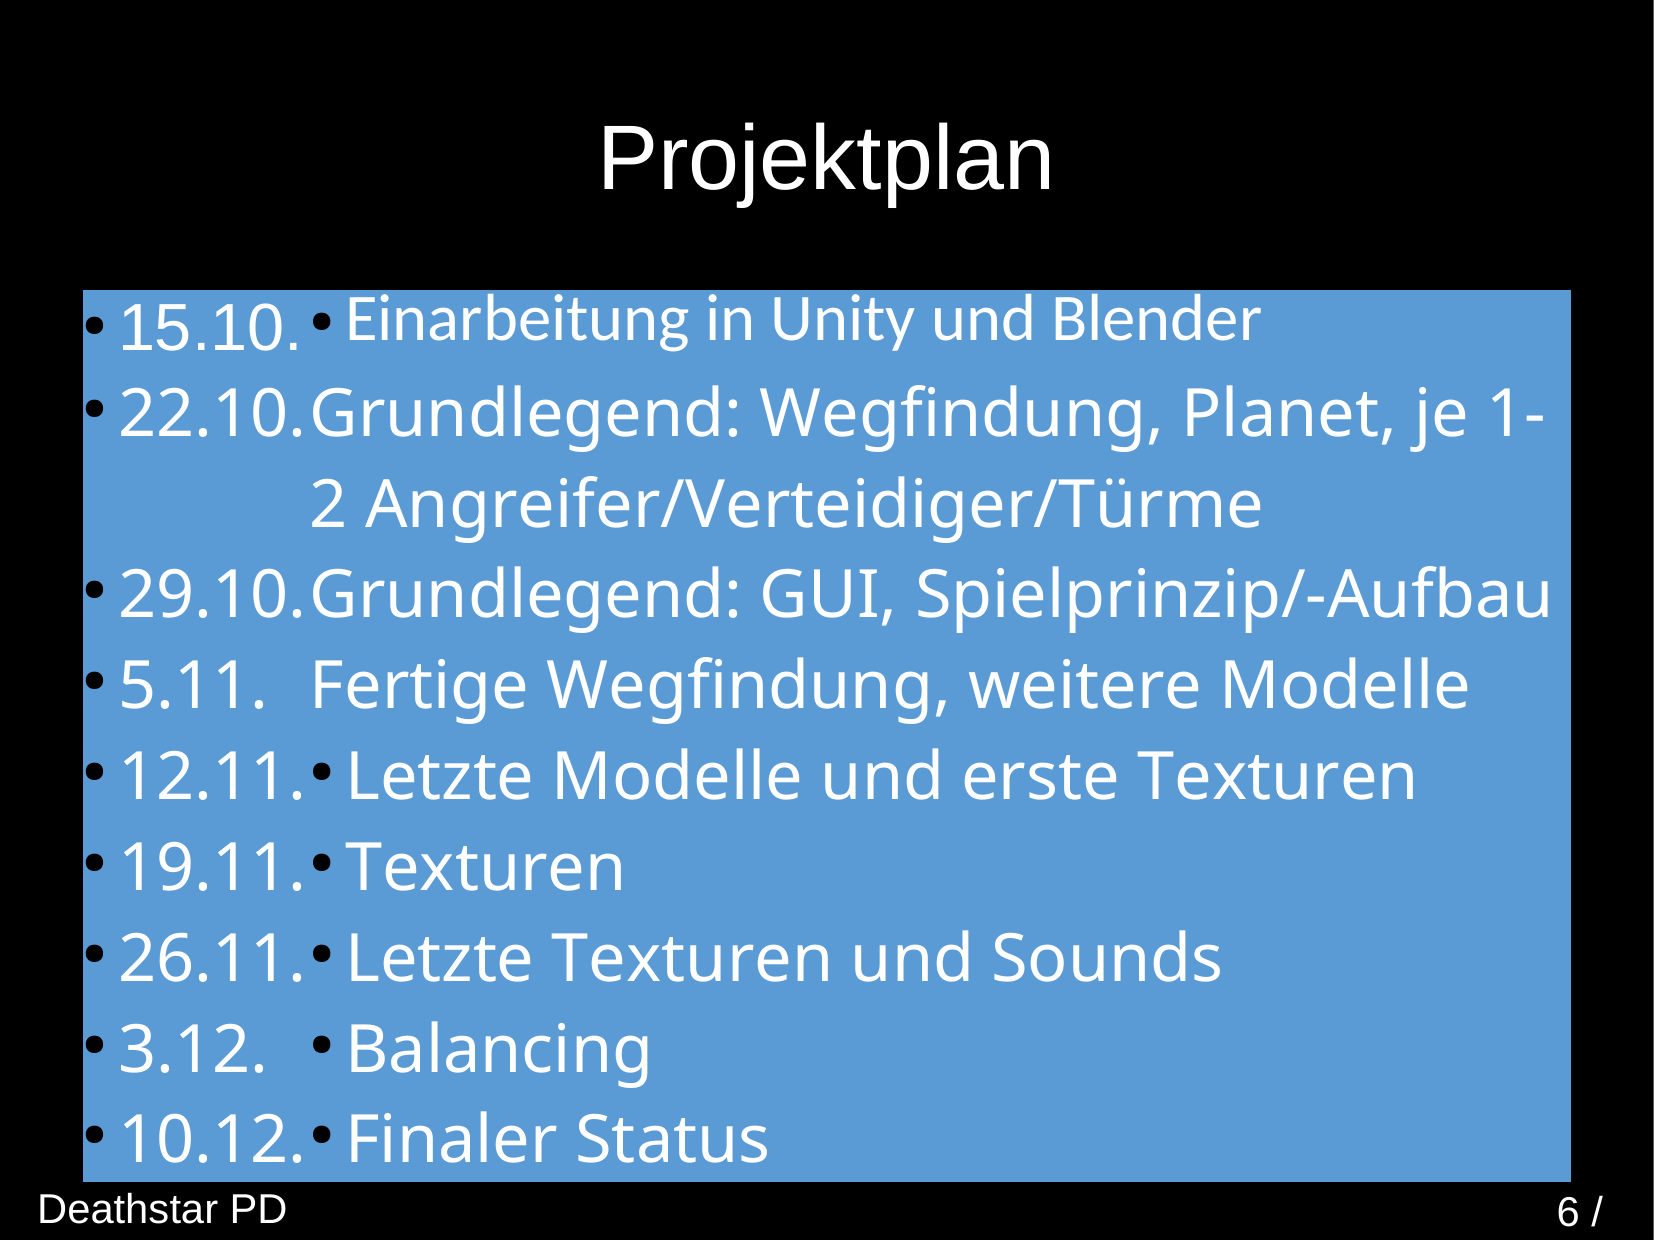

# Projektplan
| 15.10. | Einarbeitung in Unity und Blender |
| --- | --- |
| 22.10. | Grundlegend: Wegfindung, Planet, je 1-2 Angreifer/Verteidiger/Türme |
| 29.10. | Grundlegend: GUI, Spielprinzip/-Aufbau |
| 5.11. | Fertige Wegfindung, weitere Modelle |
| 12.11. | Letzte Modelle und erste Texturen |
| 19.11. | Texturen |
| 26.11. | Letzte Texturen und Sounds |
| 3.12. | Balancing |
| 10.12. | Finaler Status |
Deathstar PD